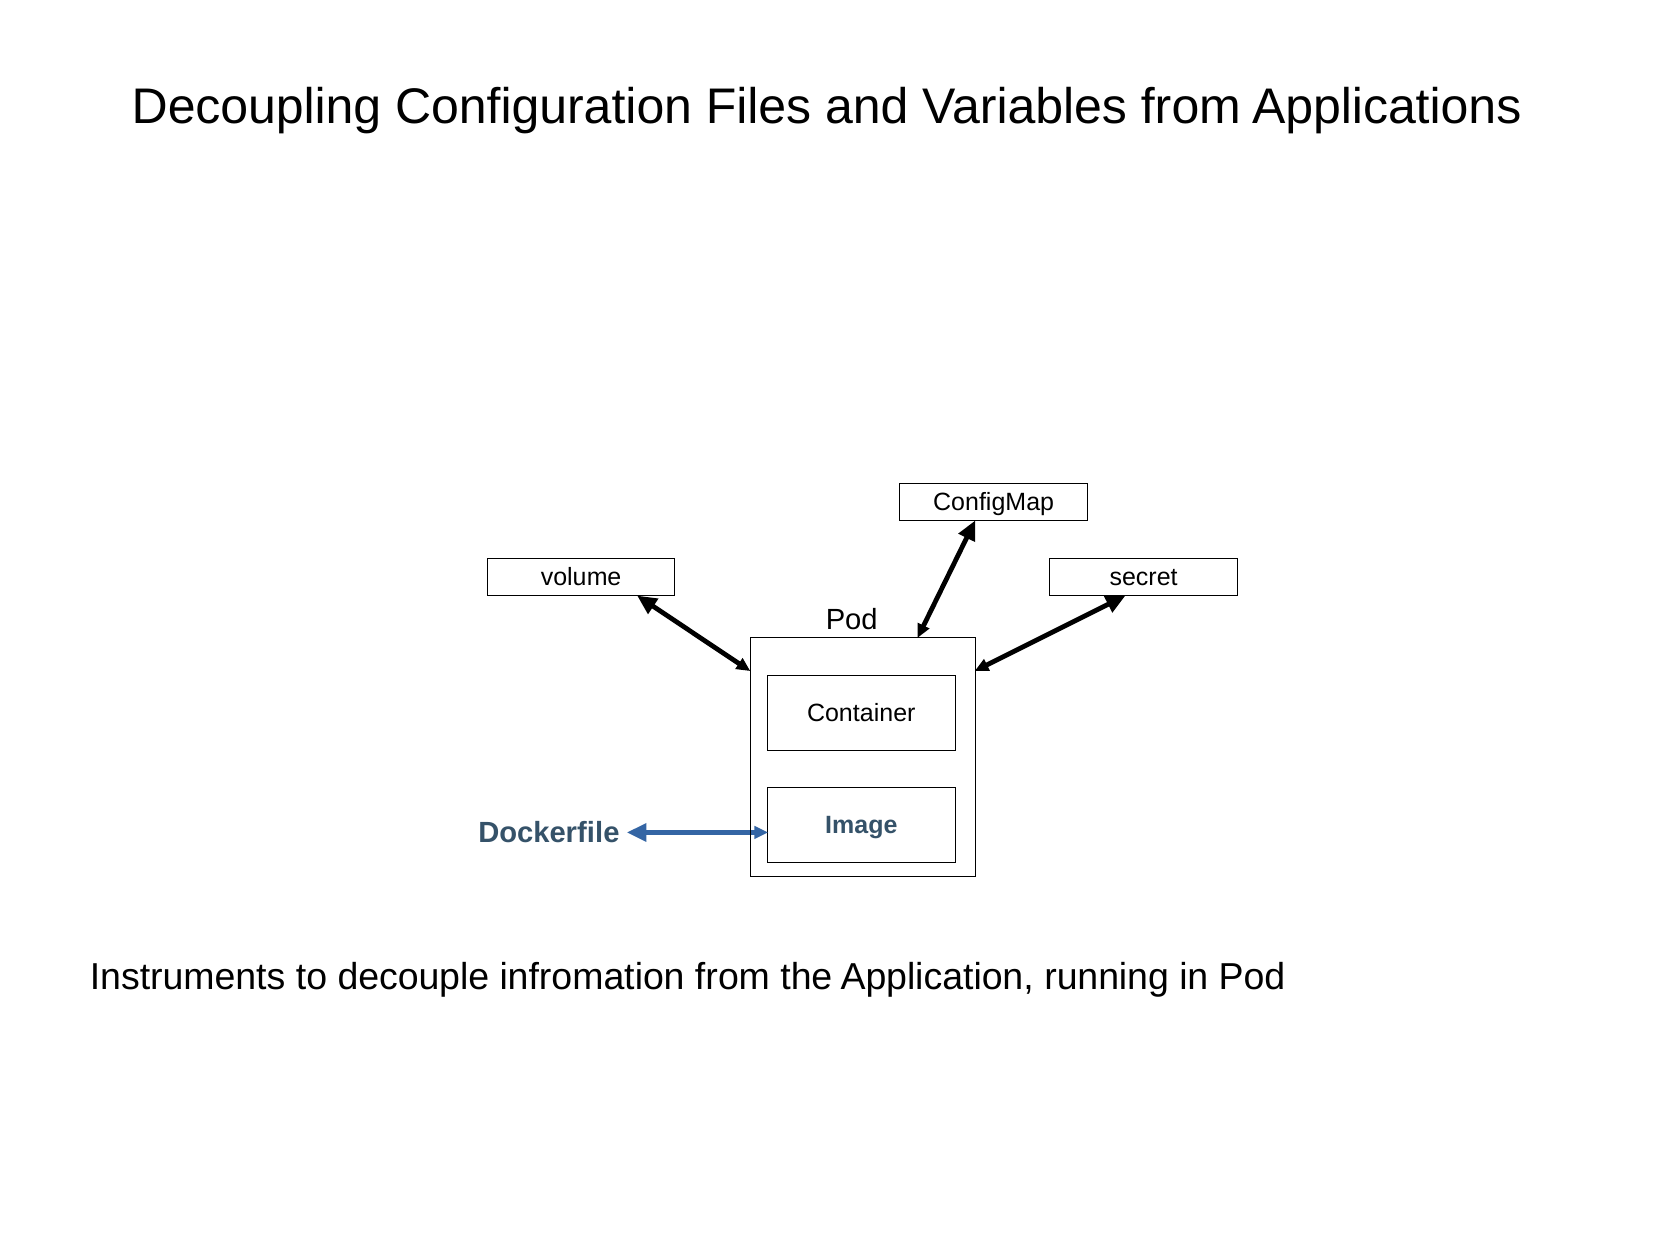

# Decoupling Configuration Files and Variables from Applications
ConfigMap
volume
secret
Pod
Container
Image
Dockerfile
Instruments to decouple infromation from the Application, running in Pod